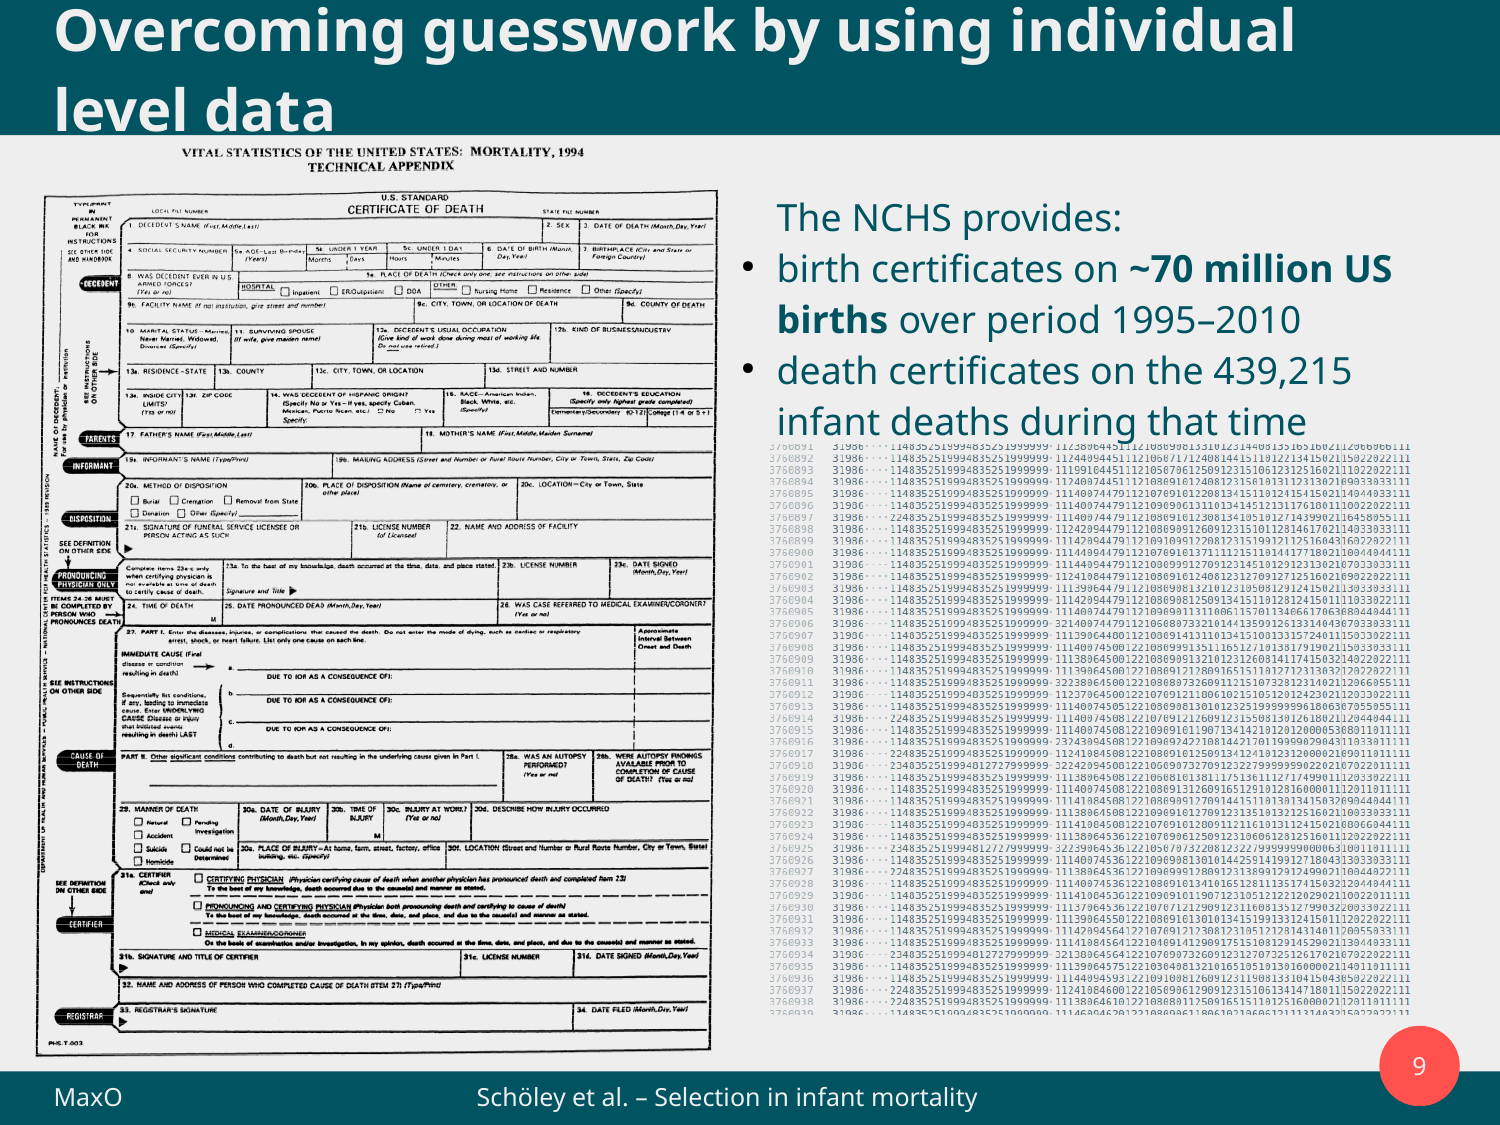

# Overcoming guesswork by using individual level data
The NCHS provides:
birth certificates on ~70 million US births over period 1995–2010
death certificates on the 439,215 infant deaths during that time
9
MaxO
Schöley et al. – Selection in infant mortality